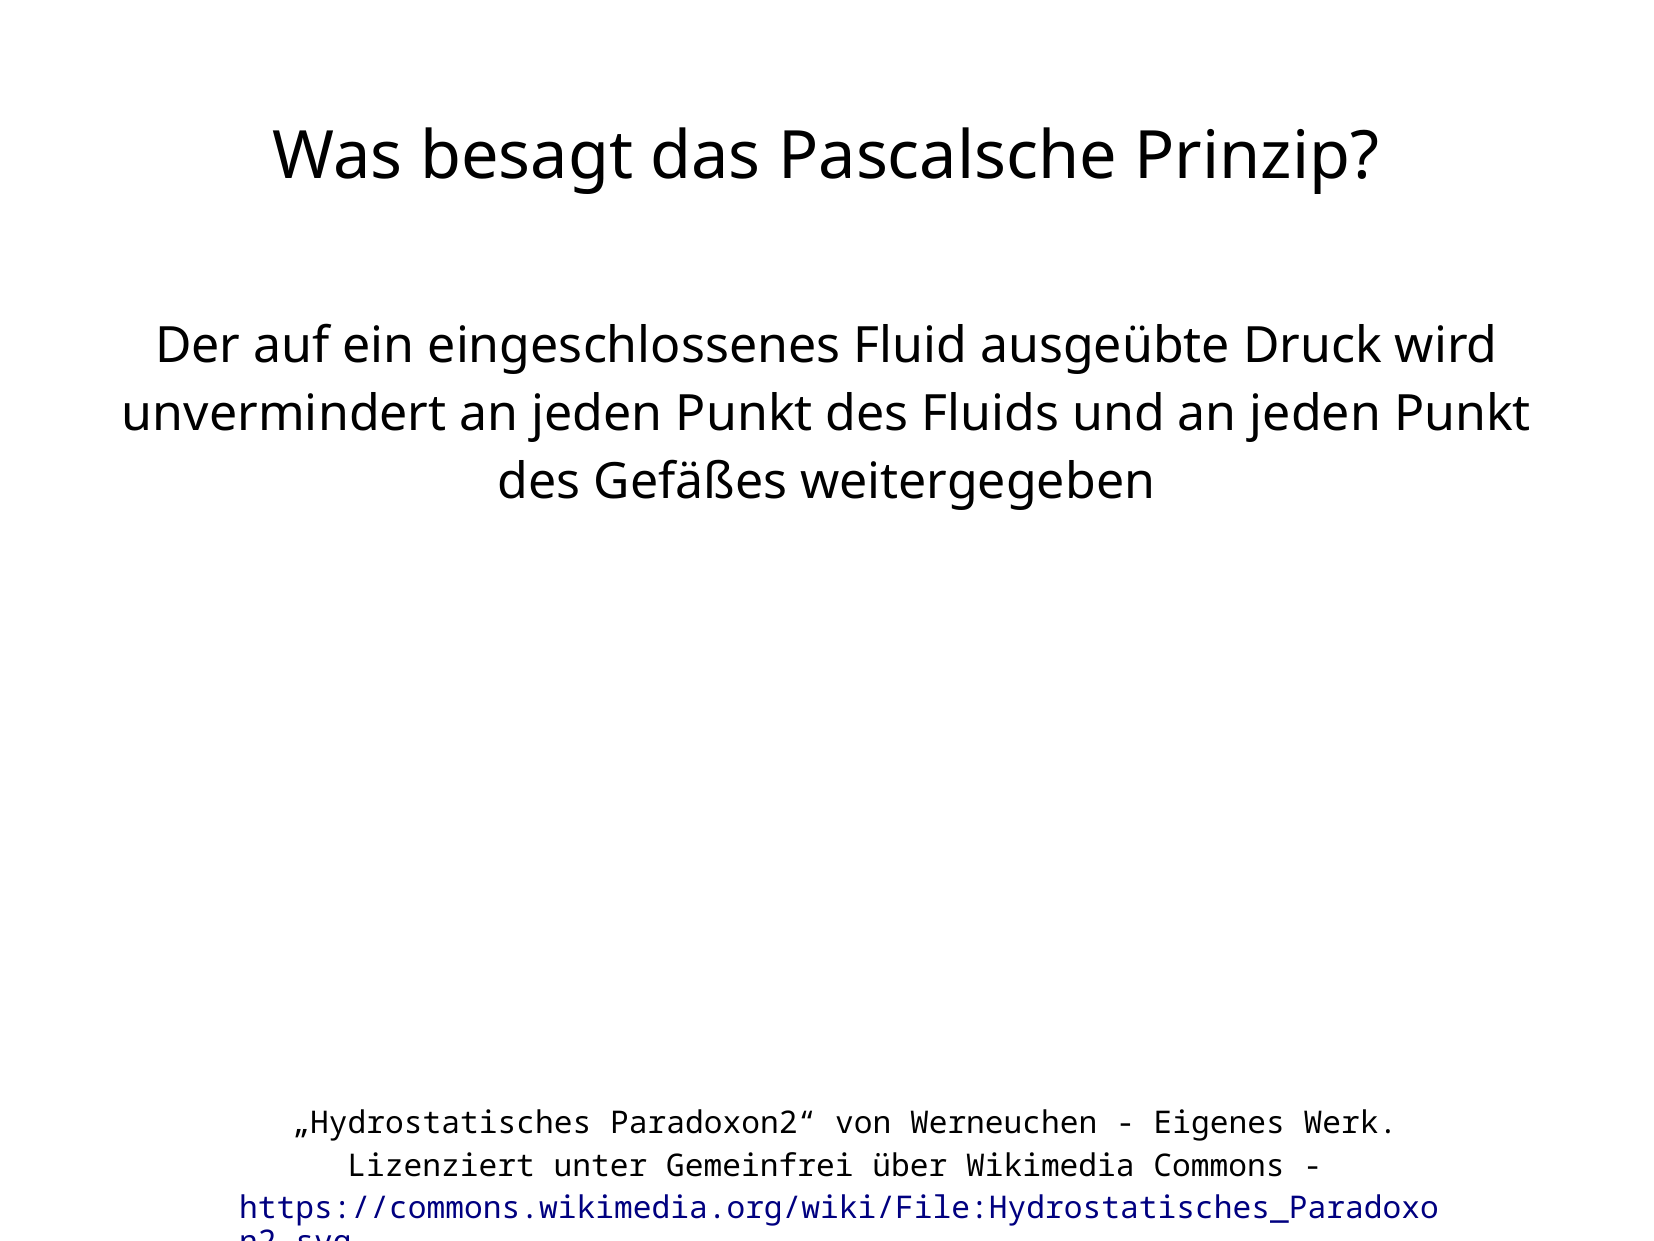

# Was besagt das Pascalsche Prinzip?
Der auf ein eingeschlossenes Fluid ausgeübte Druck wird unvermindert an jeden Punkt des Fluids und an jeden Punkt des Gefäßes weitergegeben
„Hydrostatisches Paradoxon2“ von Werneuchen - Eigenes Werk.
Lizenziert unter Gemeinfrei über Wikimedia Commons - https://commons.wikimedia.org/wiki/File:Hydrostatisches_Paradoxon2.svg